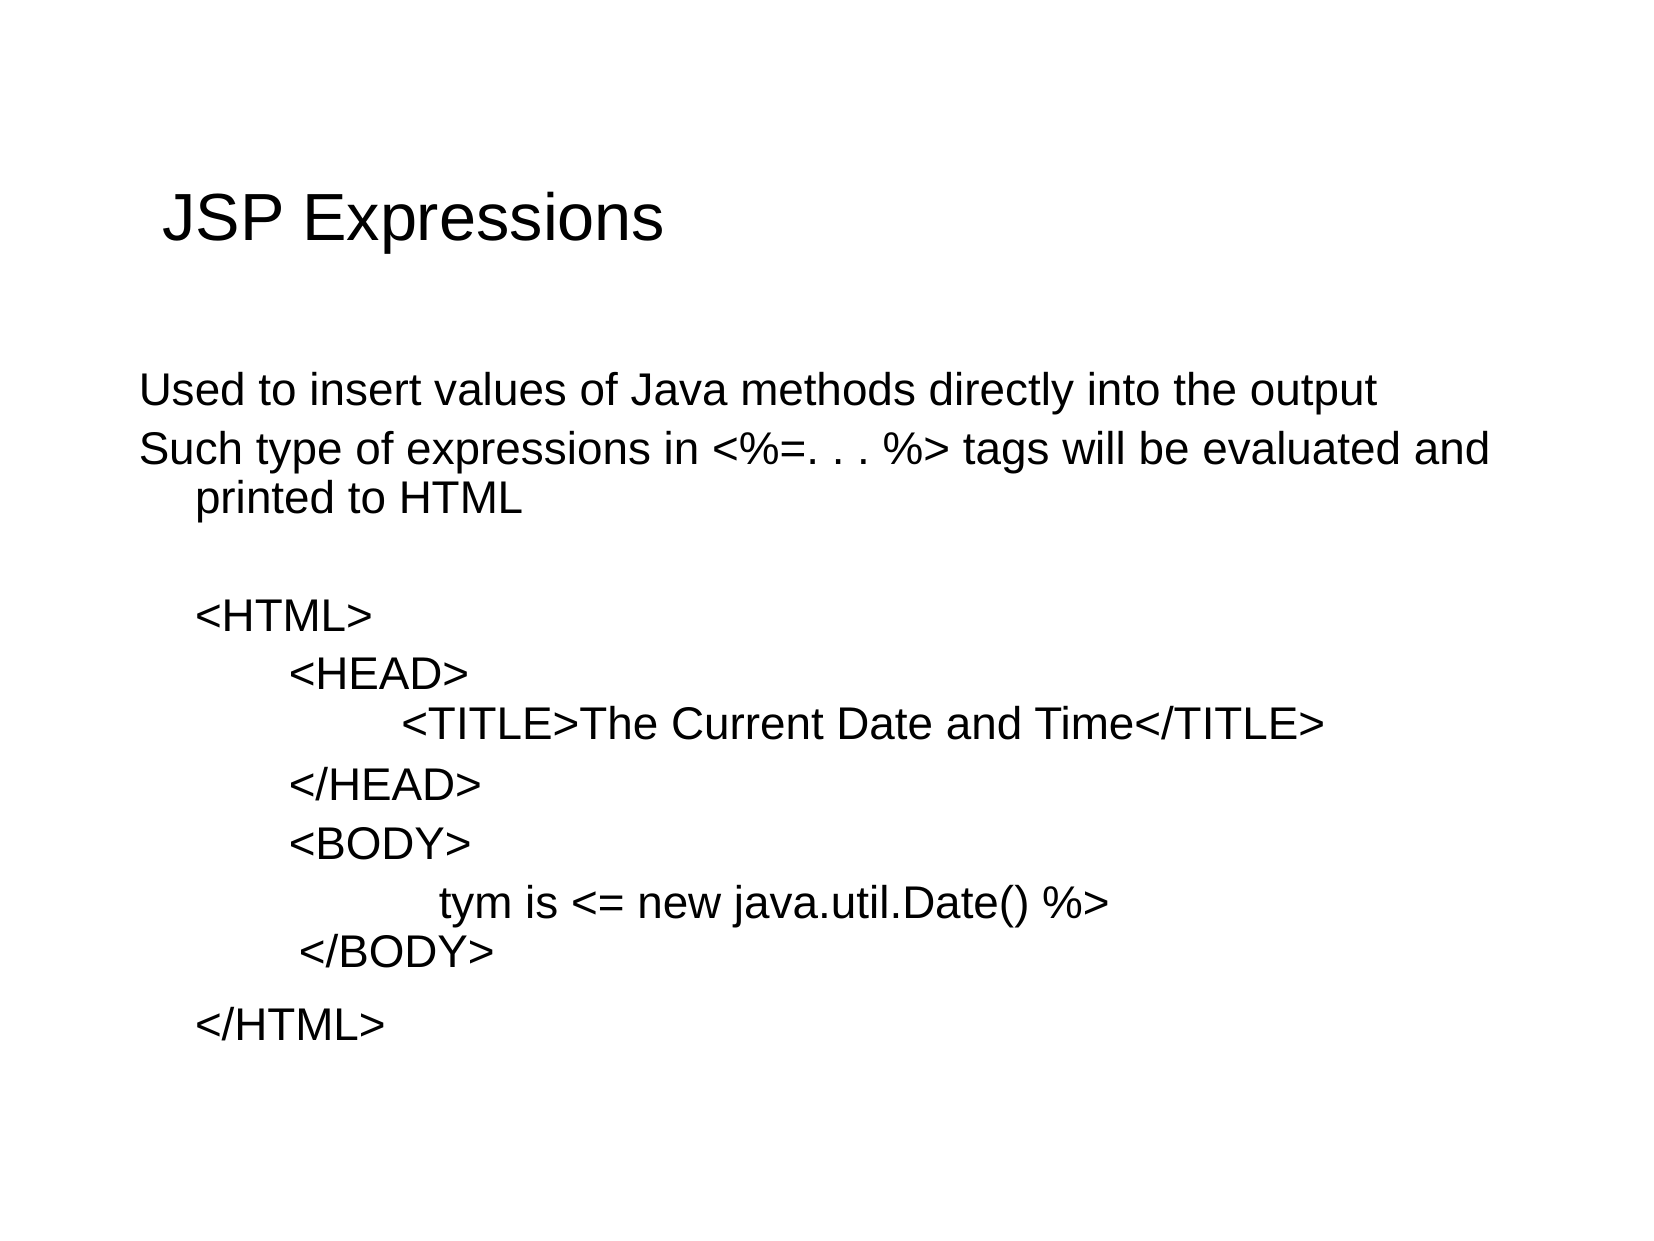

# JSP Expressions
Used to insert values of Java methods directly into the output
Such type of expressions in <%=. . . %> tags will be evaluated and printed to HTML
	<HTML>
		<HEAD>
<TITLE>The Current Date and Time</TITLE>
 	</HEAD>
		<BODY>
			tym is <= new java.util.Date() %>
 </BODY>
	</HTML>